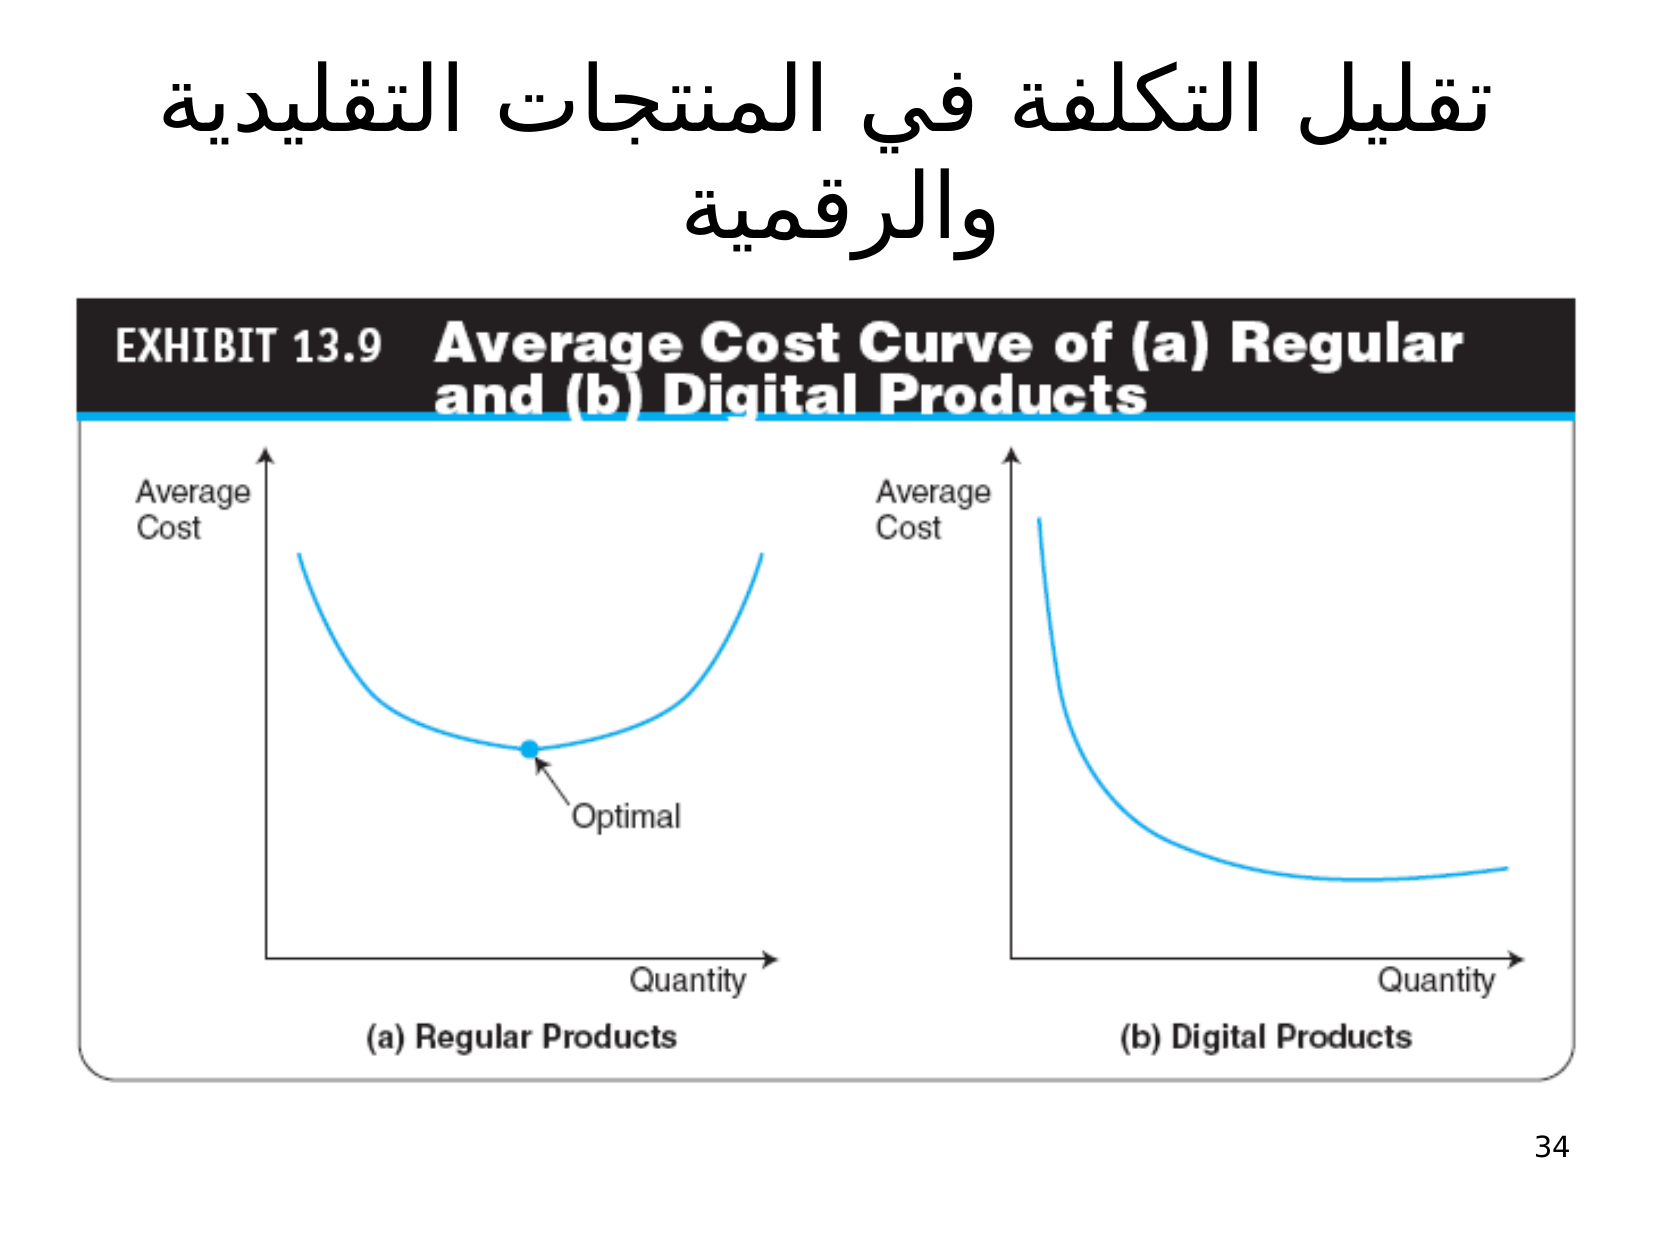

# تقليل التكلفة في المنتجات التقليدية والرقمية
34